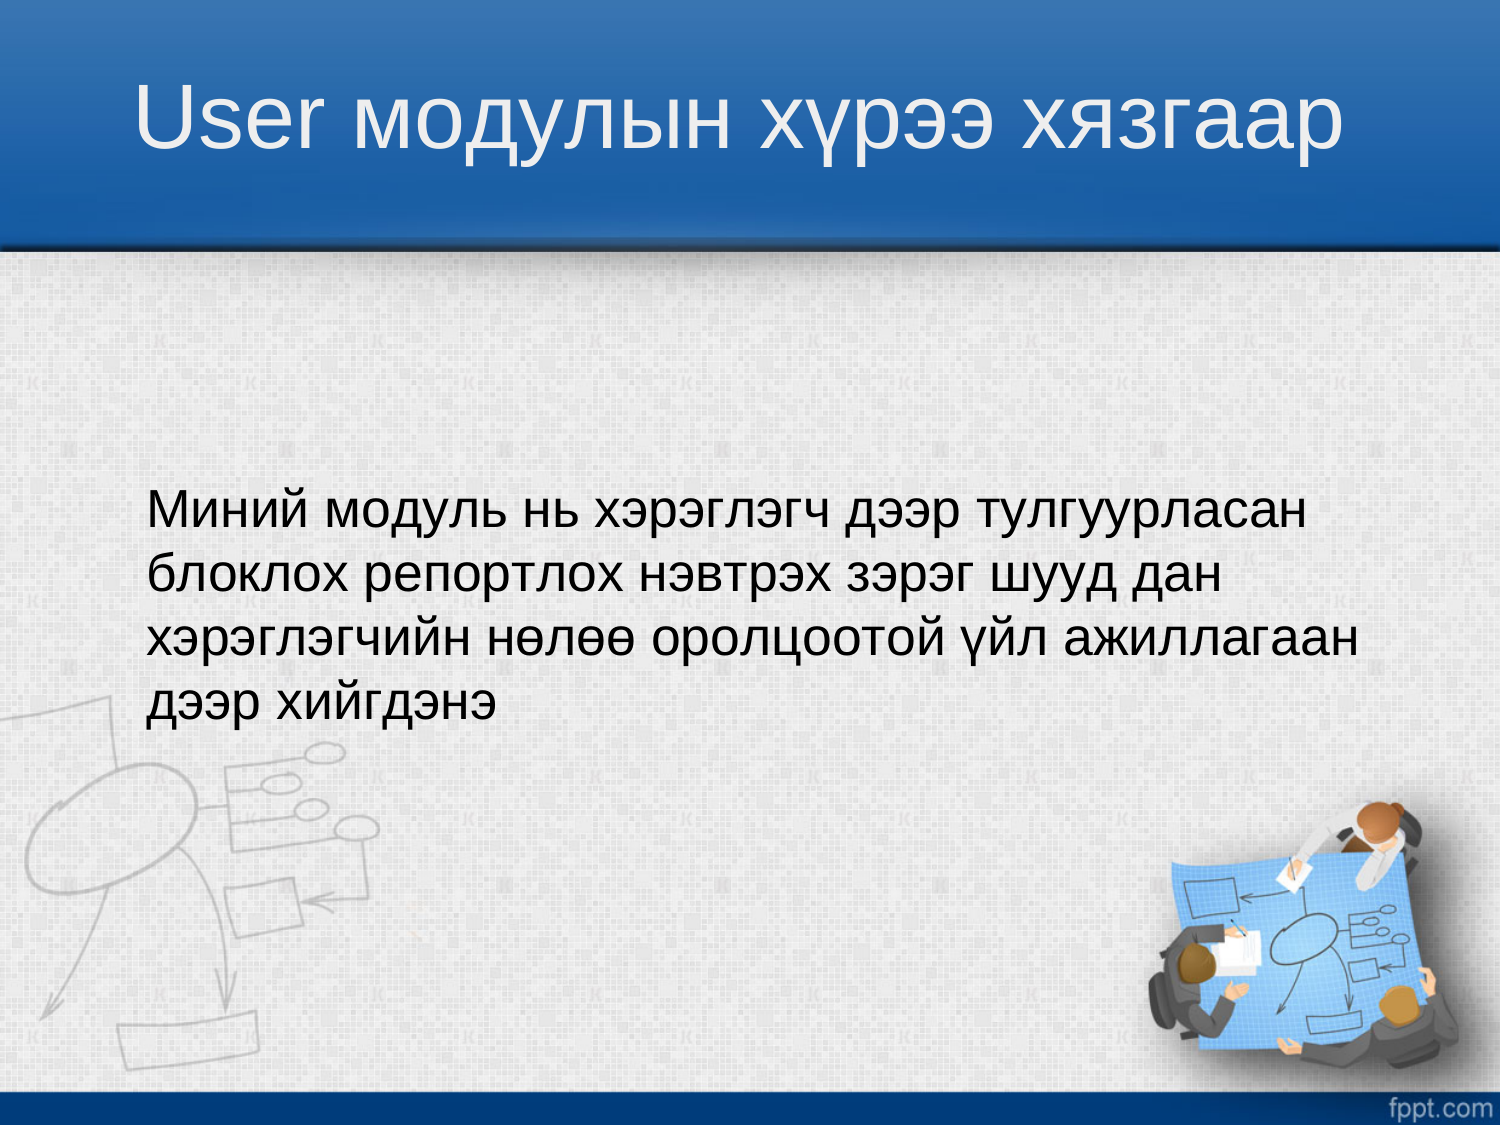

# User модулын хүрээ хязгаар
Миний модуль нь хэрэглэгч дээр тулгуурласан блоклох репортлох нэвтрэх зэрэг шууд дан хэрэглэгчийн нөлөө оролцоотой үйл ажиллагаан дээр хийгдэнэ